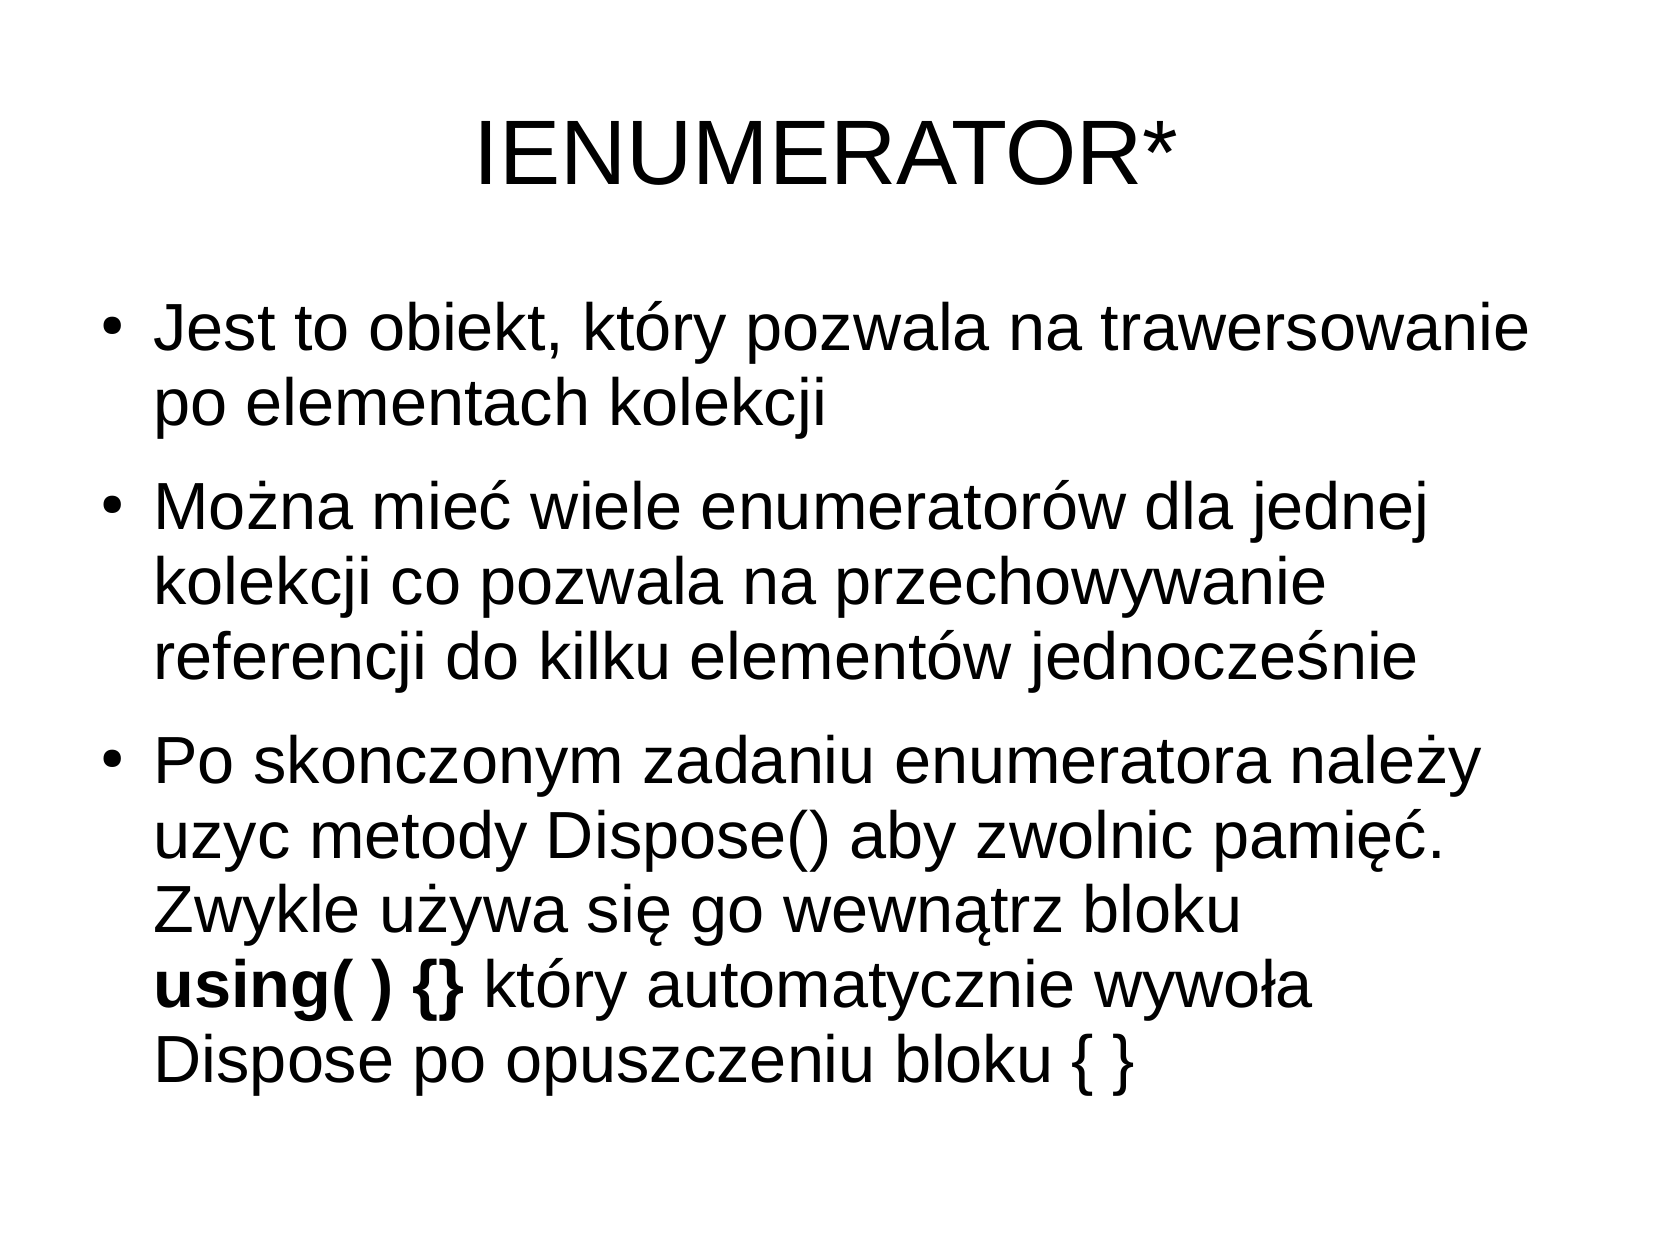

# IENUMERATOR*
Jest to obiekt, który pozwala na trawersowanie po elementach kolekcji
Można mieć wiele enumeratorów dla jednej kolekcji co pozwala na przechowywanie referencji do kilku elementów jednocześnie
Po skonczonym zadaniu enumeratora należy uzyc metody Dispose() aby zwolnic pamięć. Zwykle używa się go wewnątrz bloku
using( ) {} który automatycznie wywoła Dispose po opuszczeniu bloku { }